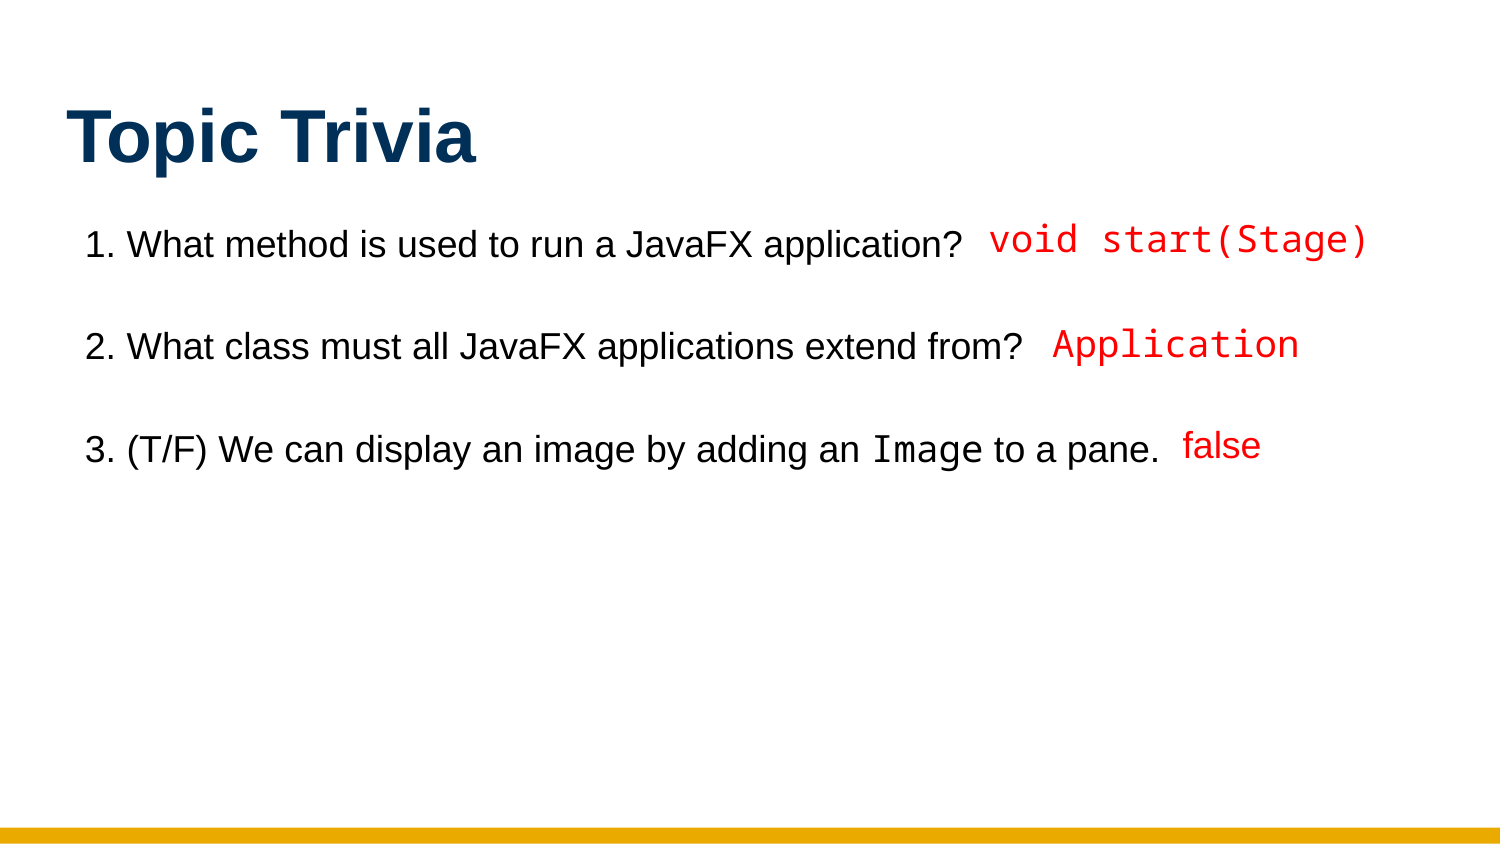

# Topic Trivia
1. What method is used to run a JavaFX application?
2. What class must all JavaFX applications extend from?
3. (T/F) We can display an image by adding an Image to a pane.
void start(Stage)
Application
false